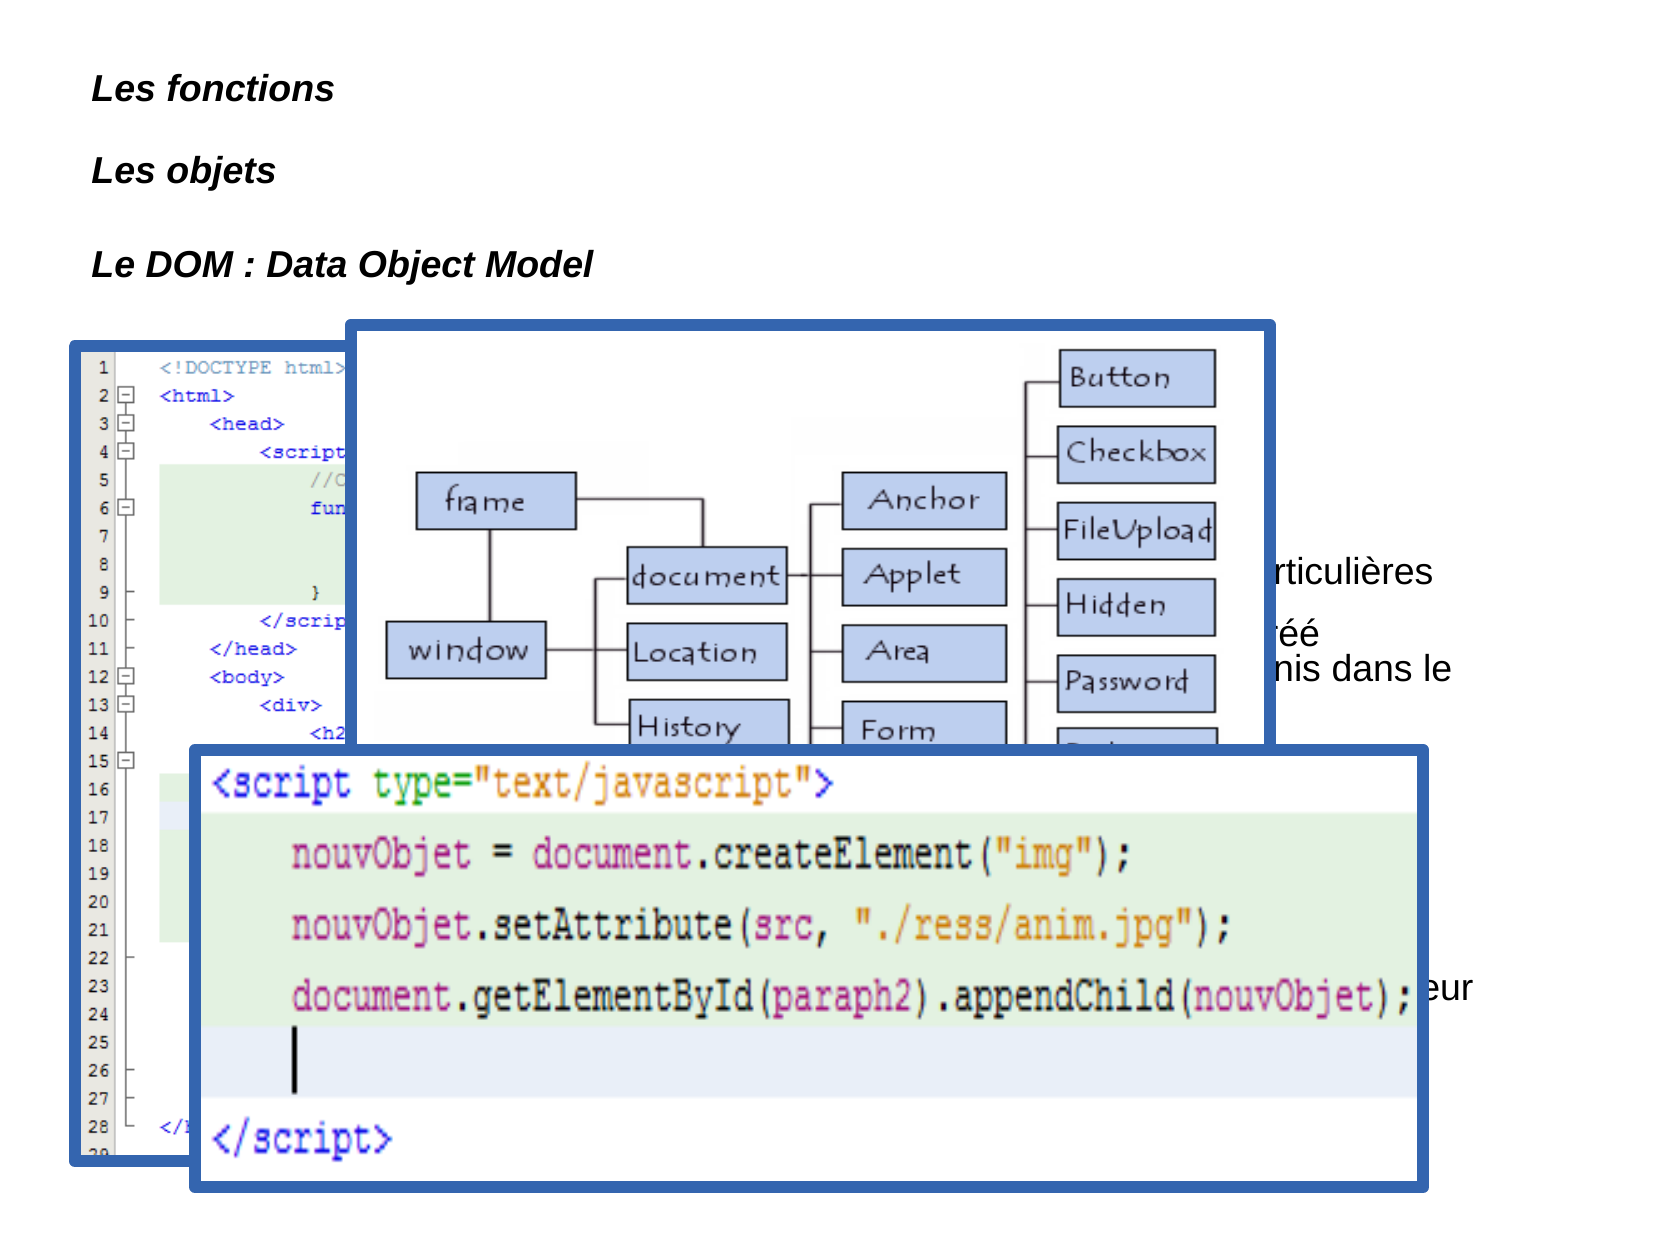

Les fonctions
Les objets
Le DOM : Data Object Model
Fonctions particulières
Objet créé
Fonction définis dans le
 document
Fonctions prédéfinis
Objets du noyau
Objets du navigateur